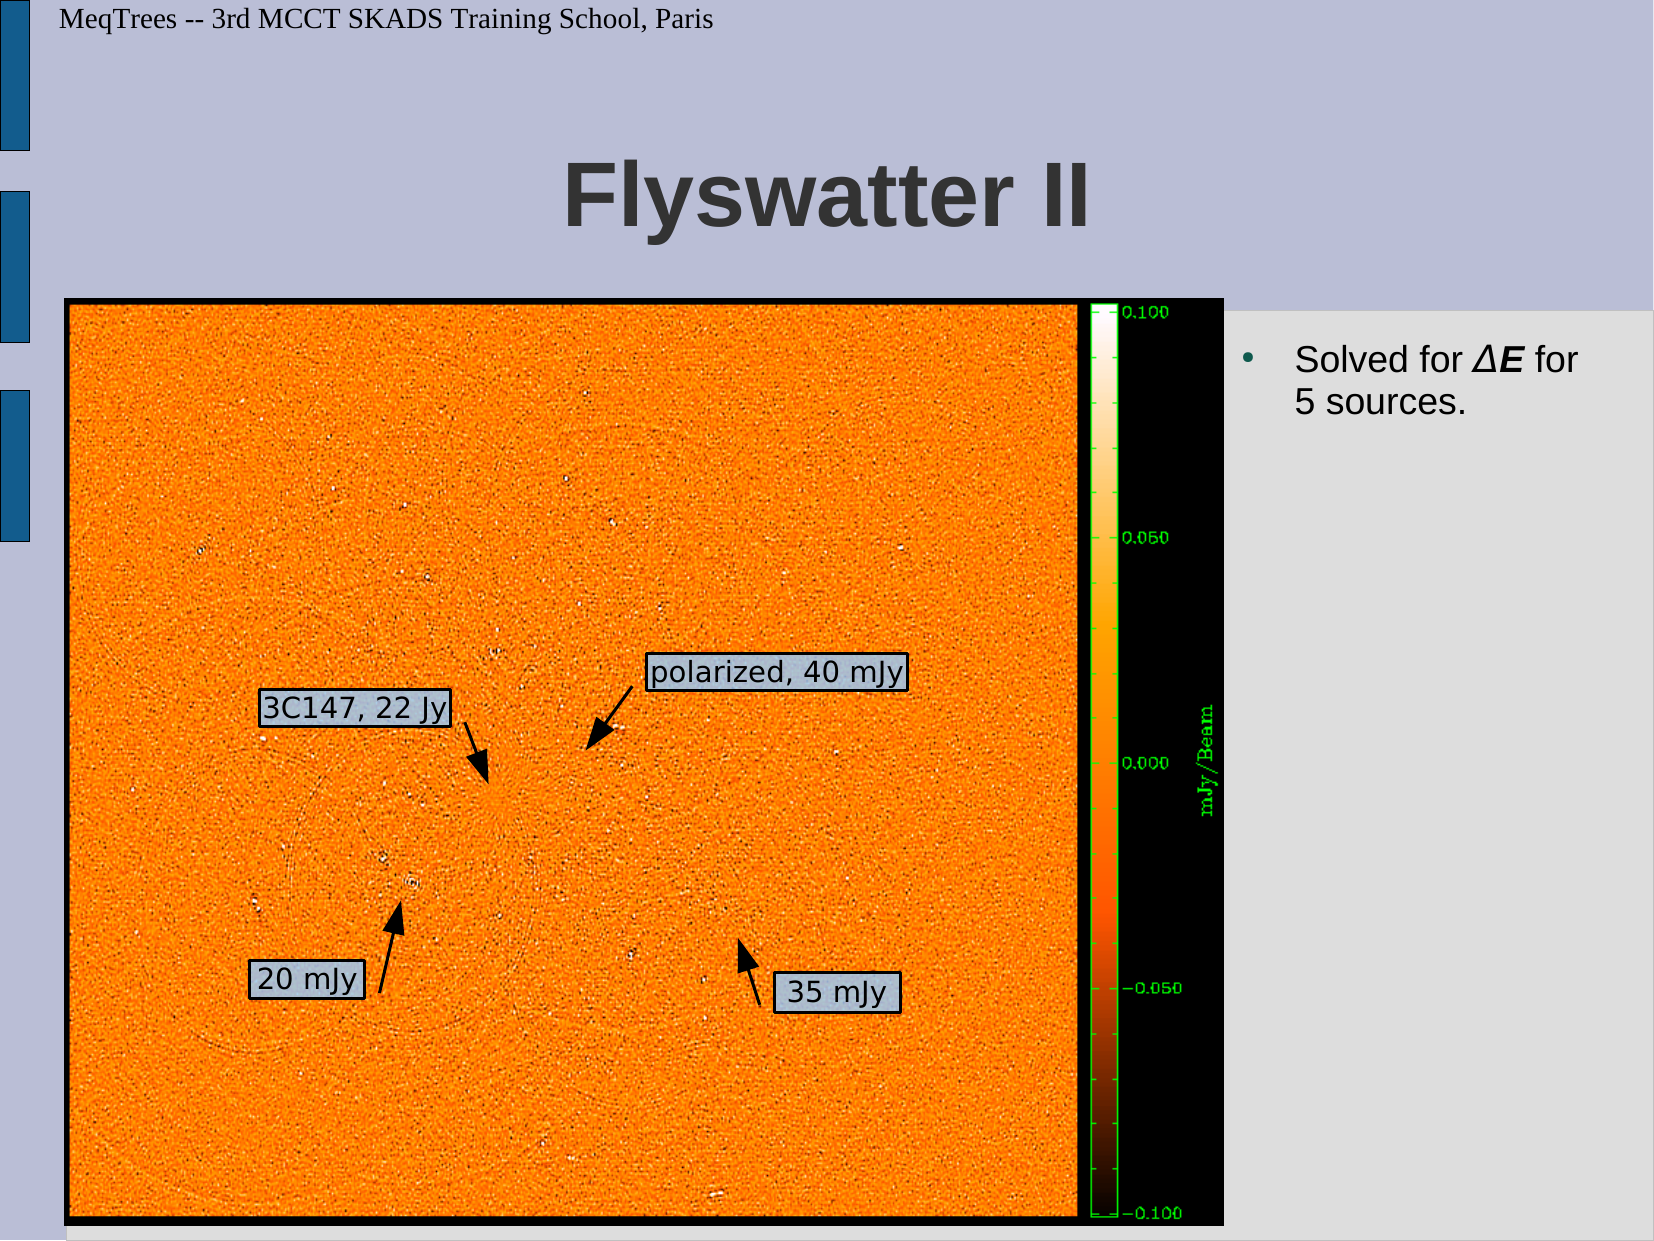

MeqTrees -- 3rd MCCT SKADS Training School, Paris
# Flyswatter II
Solved for ΔE for
5 sources.
polarized, 40 mJy
3C147, 22 Jy
20 mJy
35 mJy